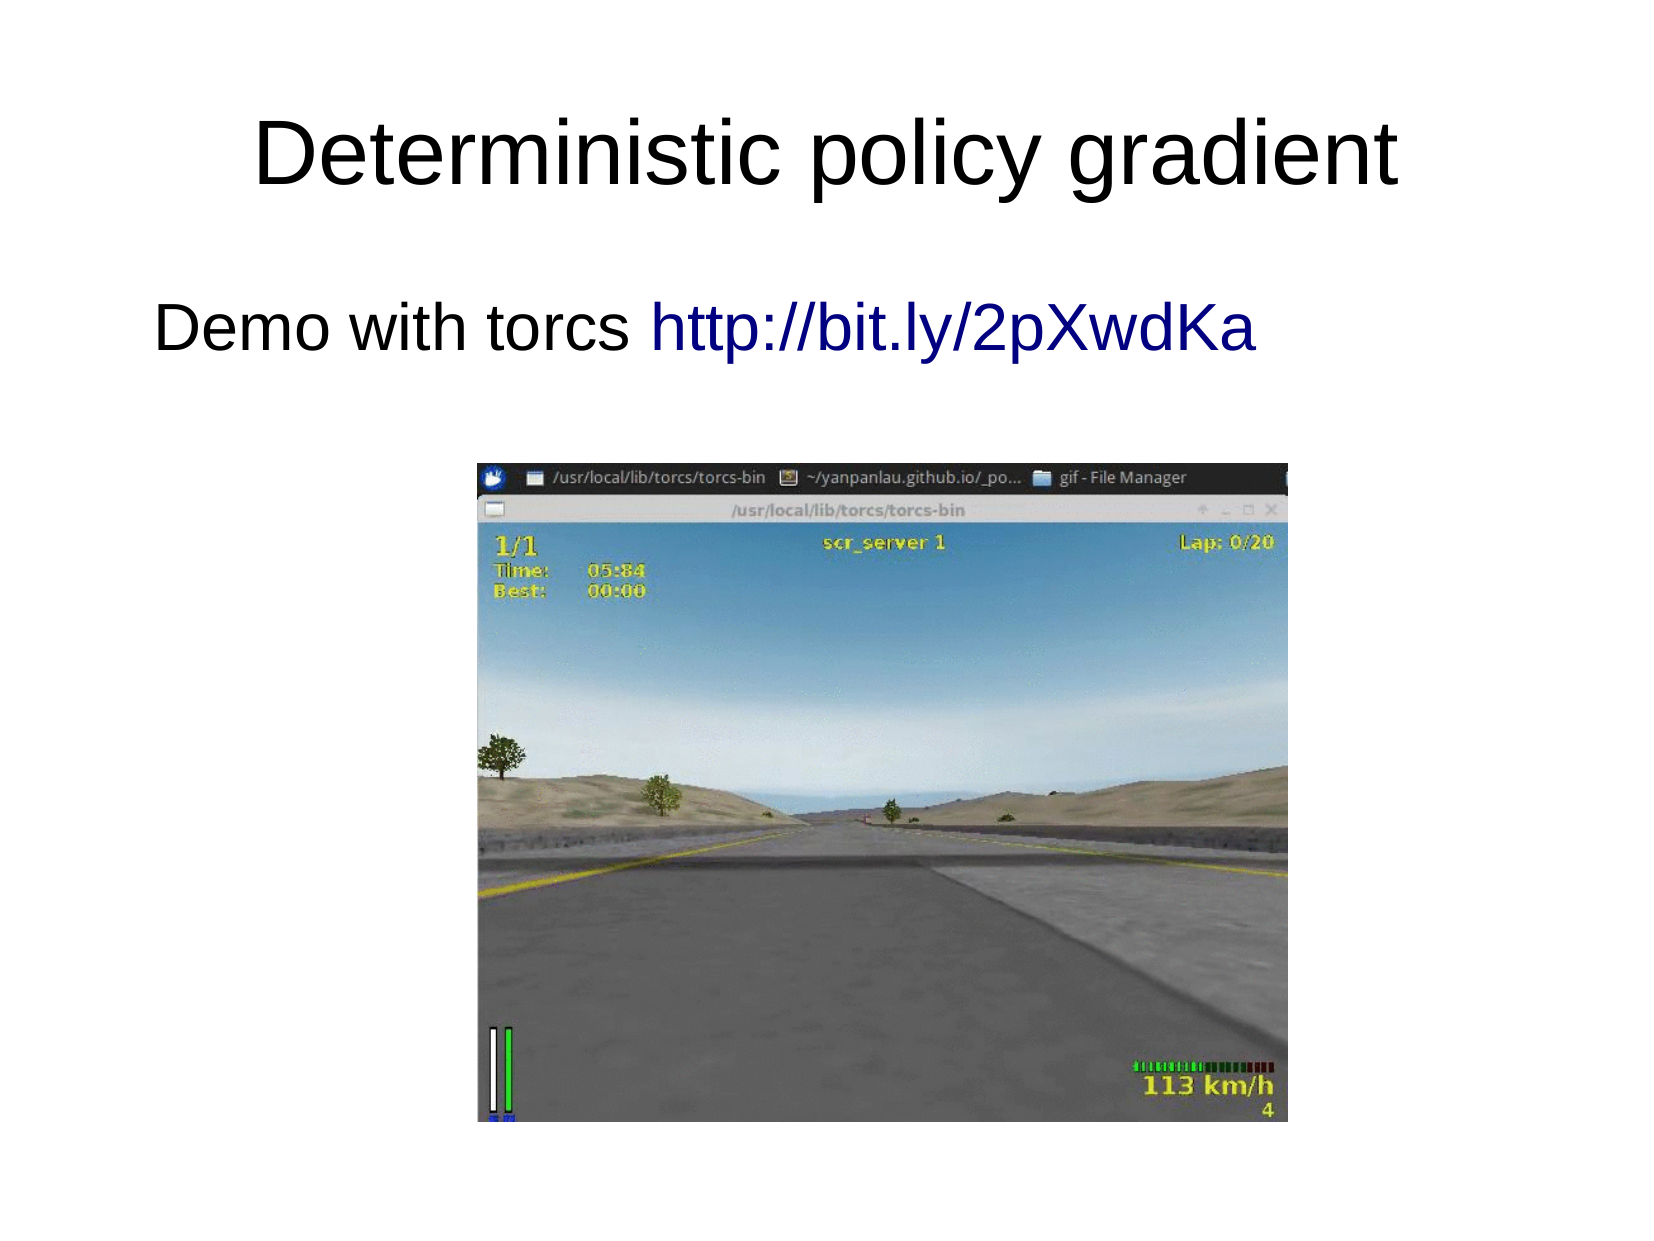

# Deterministic policy gradient
Demo with torcs http://bit.ly/2pXwdKa